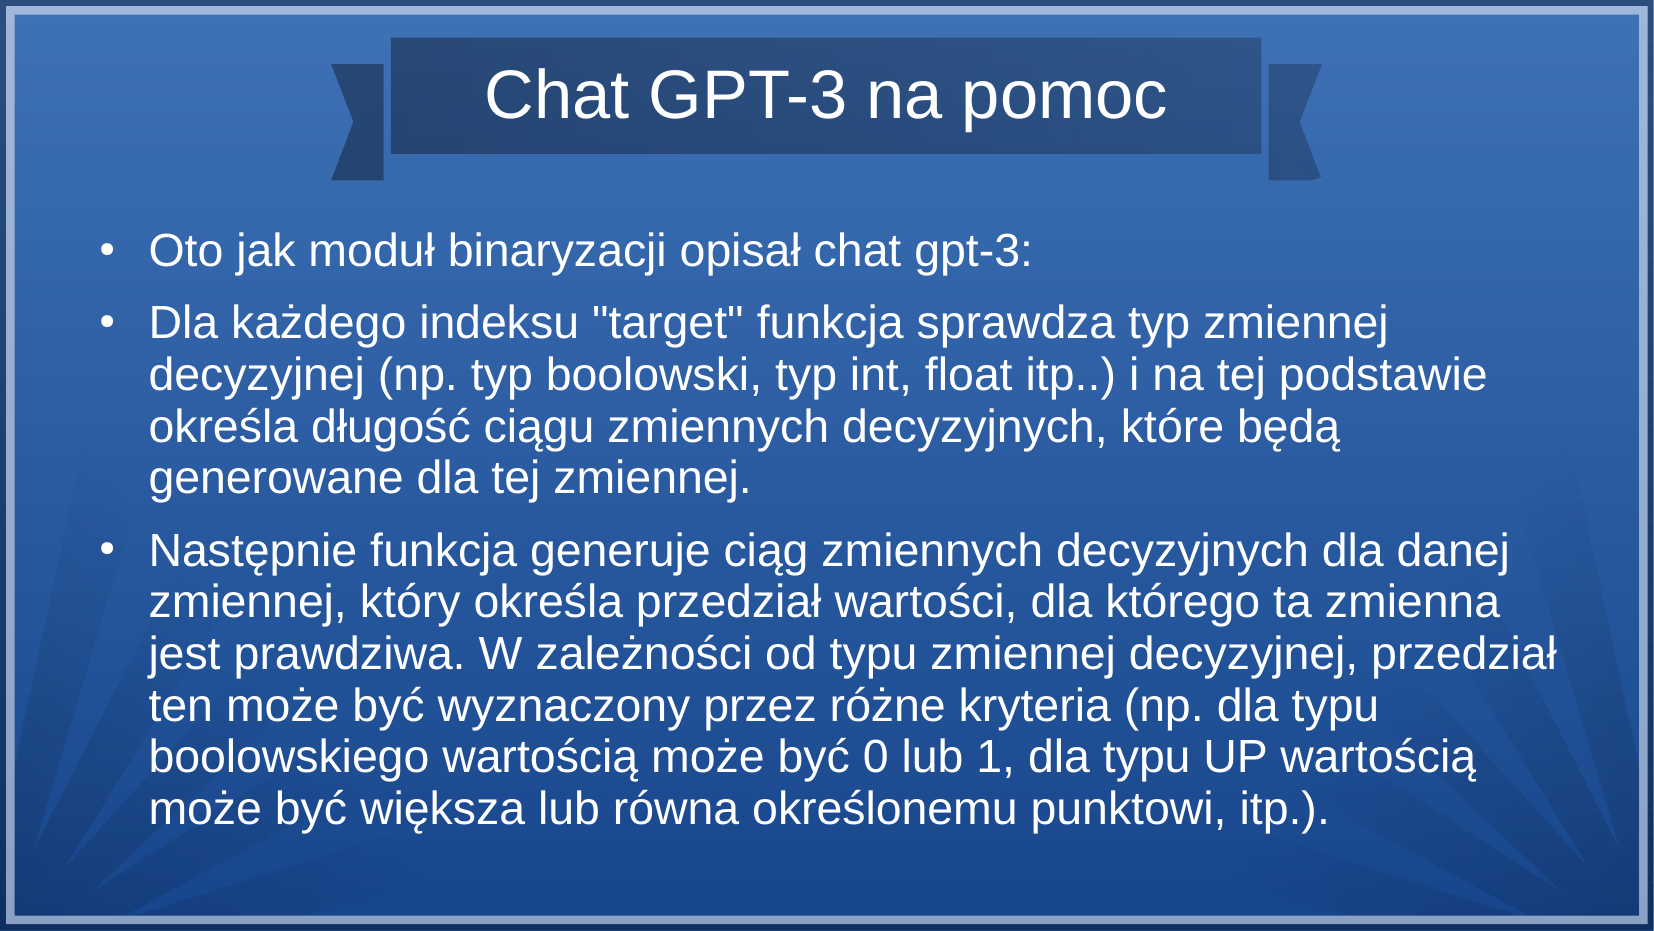

# Chat GPT-3 na pomoc
Oto jak moduł binaryzacji opisał chat gpt-3:
Dla każdego indeksu "target" funkcja sprawdza typ zmiennej decyzyjnej (np. typ boolowski, typ int, float itp..) i na tej podstawie określa długość ciągu zmiennych decyzyjnych, które będą generowane dla tej zmiennej.
Następnie funkcja generuje ciąg zmiennych decyzyjnych dla danej zmiennej, który określa przedział wartości, dla którego ta zmienna jest prawdziwa. W zależności od typu zmiennej decyzyjnej, przedział ten może być wyznaczony przez różne kryteria (np. dla typu boolowskiego wartością może być 0 lub 1, dla typu UP wartością może być większa lub równa określonemu punktowi, itp.).